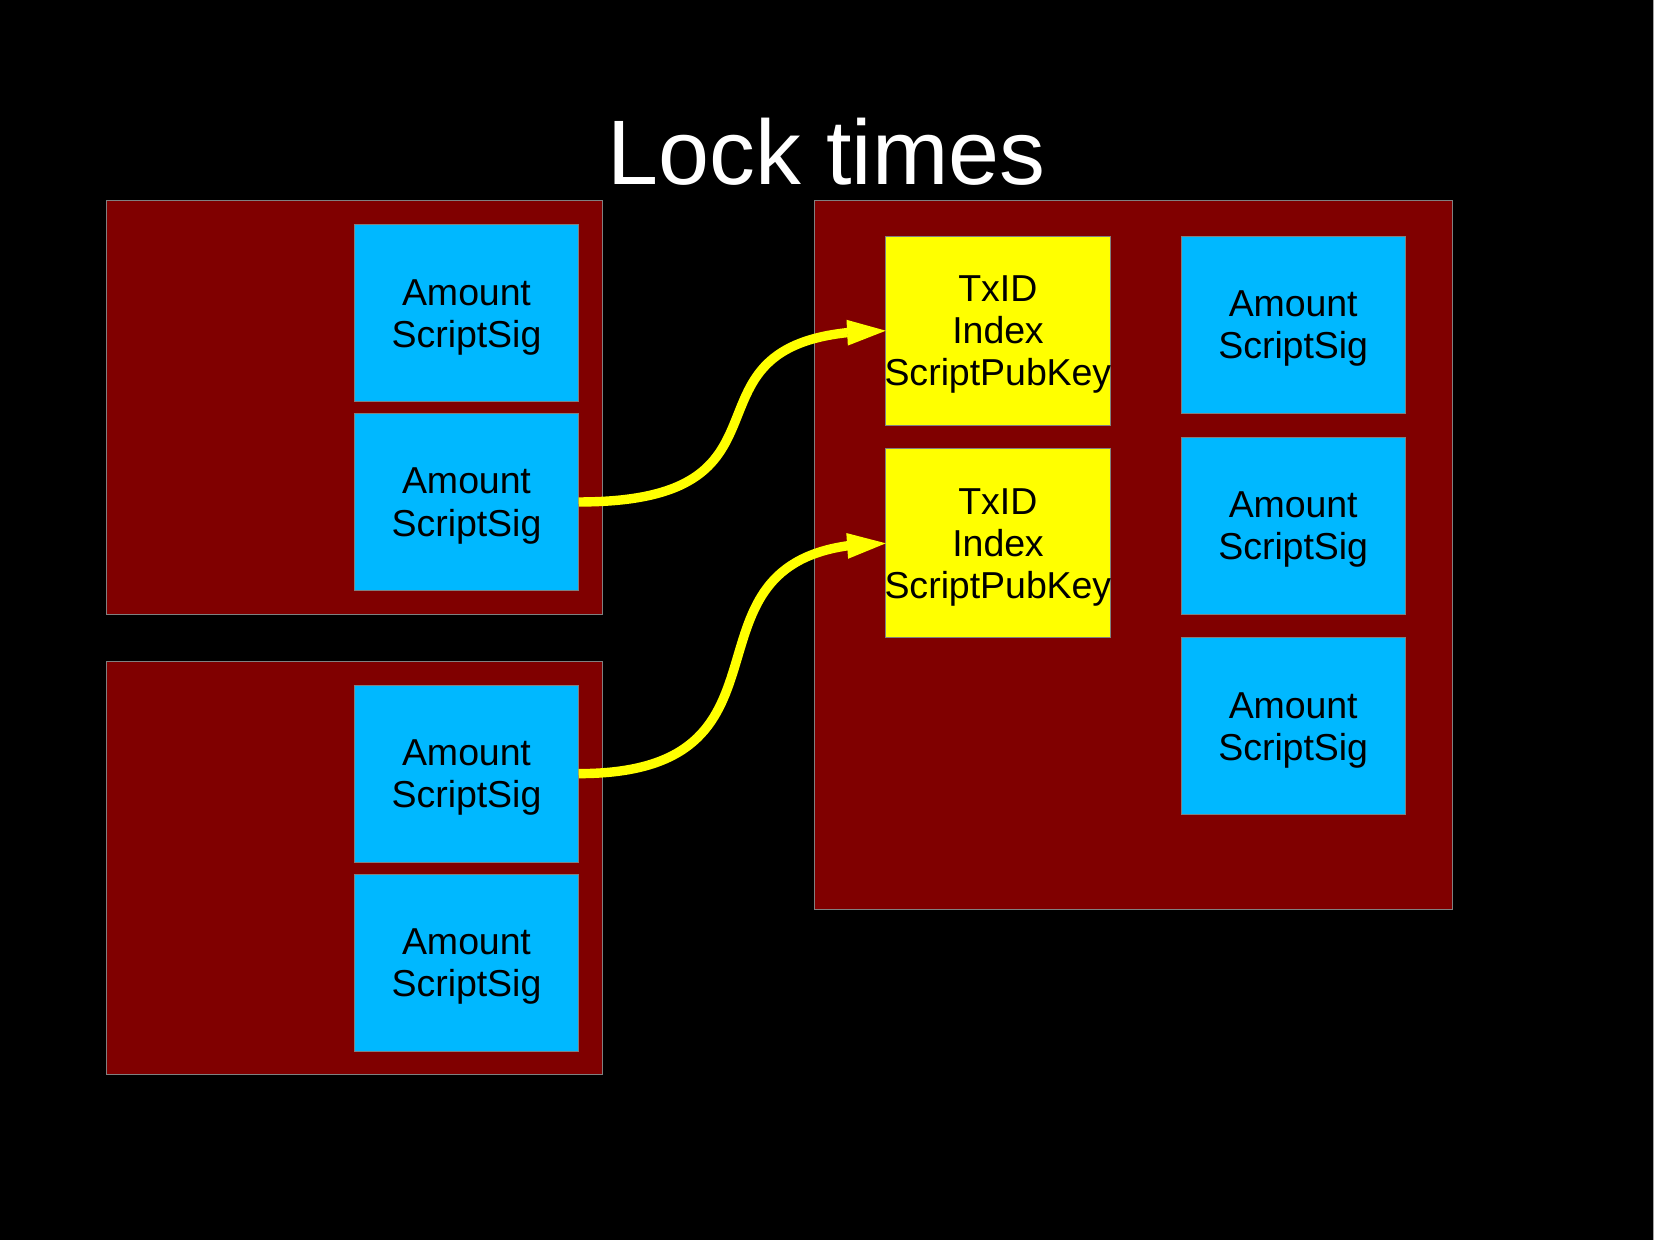

# Lock times
Amount
ScriptSig
TxID
Index
ScriptPubKey
Amount
ScriptSig
Amount
ScriptSig
Amount
ScriptSig
TxID
Index
ScriptPubKey
Amount
ScriptSig
Amount
ScriptSig
Amount
ScriptSig